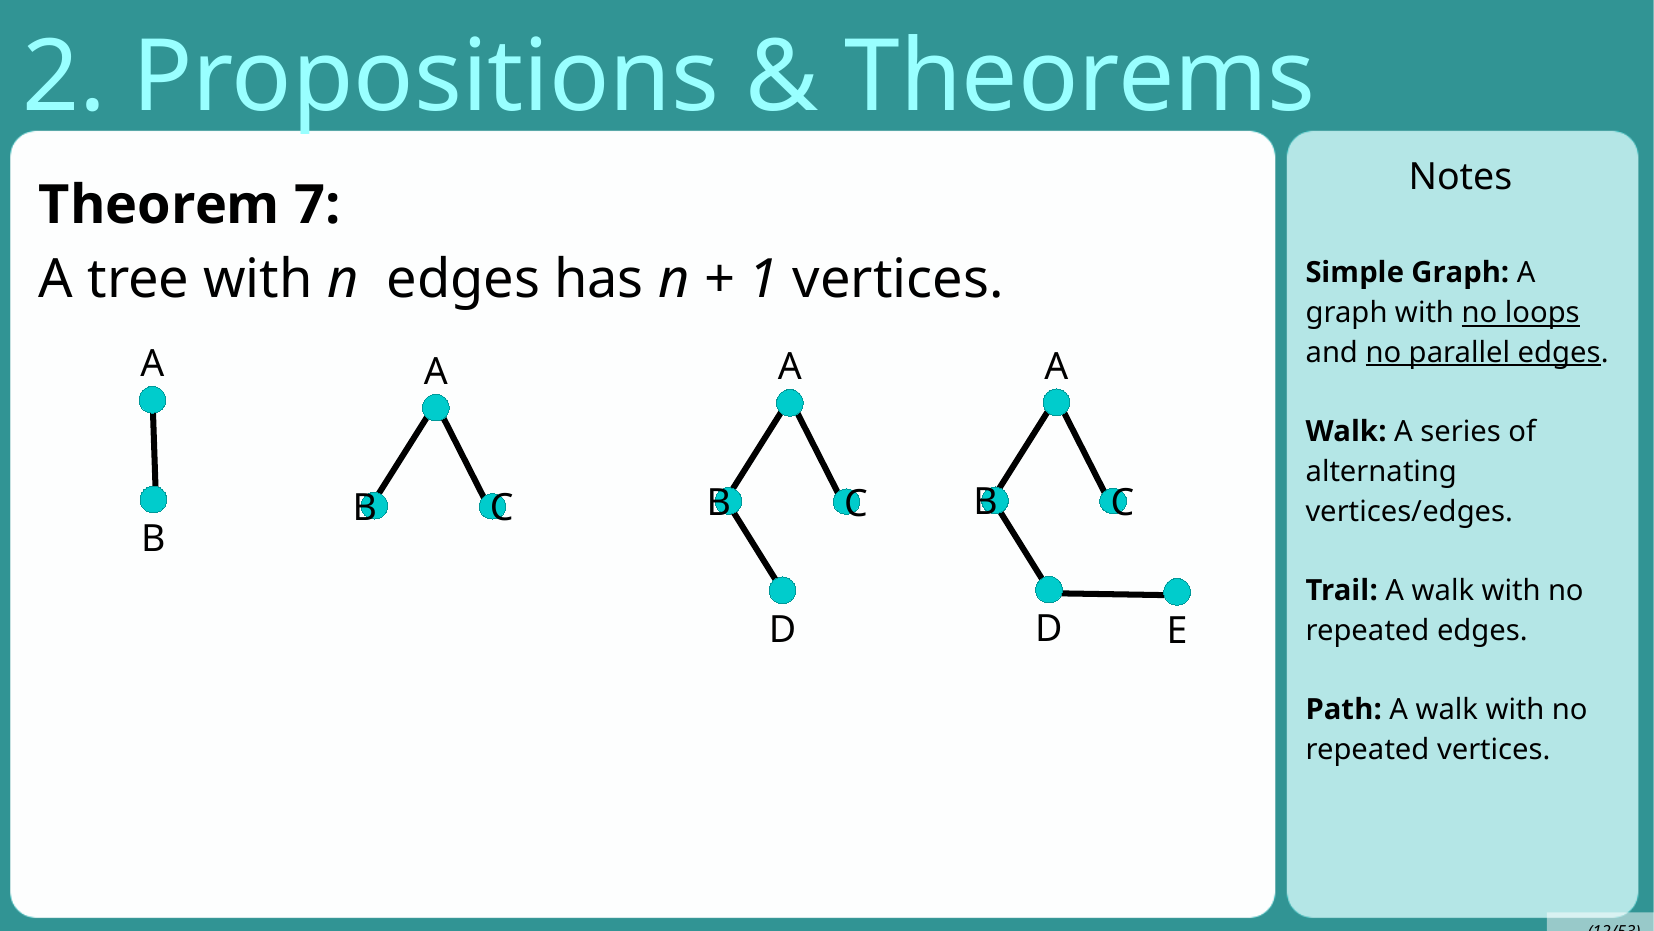

# 2. Propositions & Theorems
Notes
Simple Graph: A graph with no loops and no parallel edges.
Walk: A series of alternating vertices/edges.
Trail: A walk with no repeated edges.
Path: A walk with no repeated vertices.
Theorem 7:
A tree with n edges has n + 1 vertices.
A
B
A
B
C
D
A
B
C
D
A
B
C
E